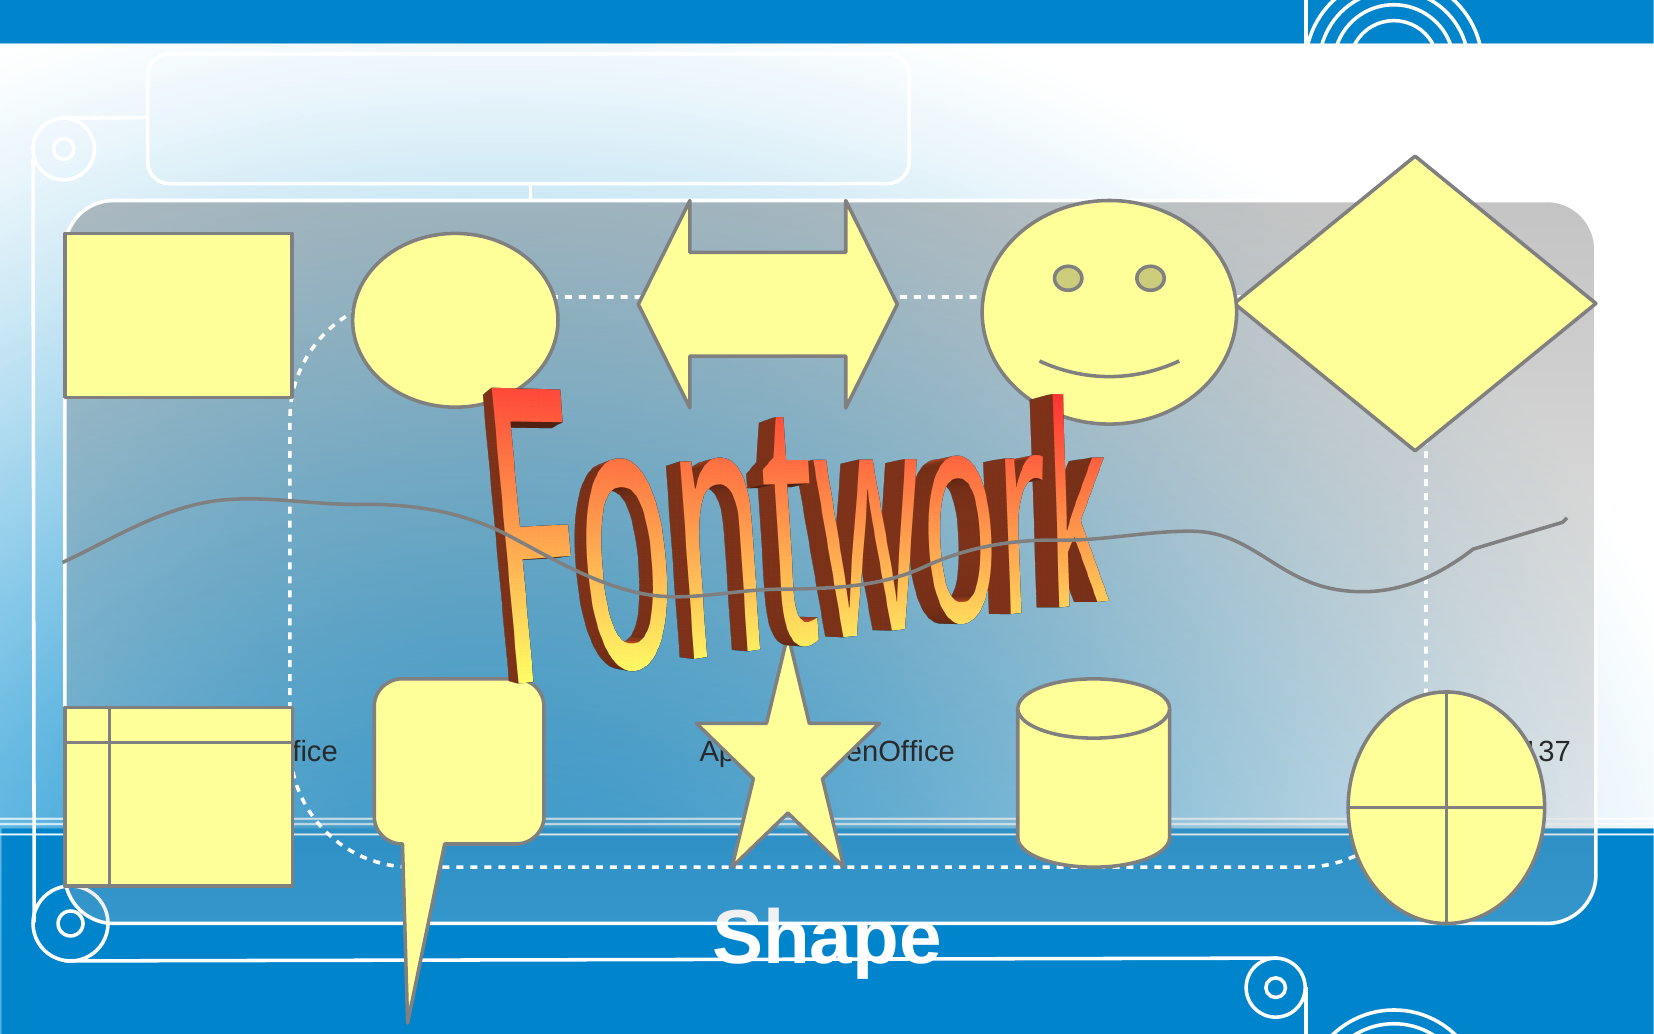

Fontwork
Apache OpenOffice
Apache OpenOffice
137
# Shape